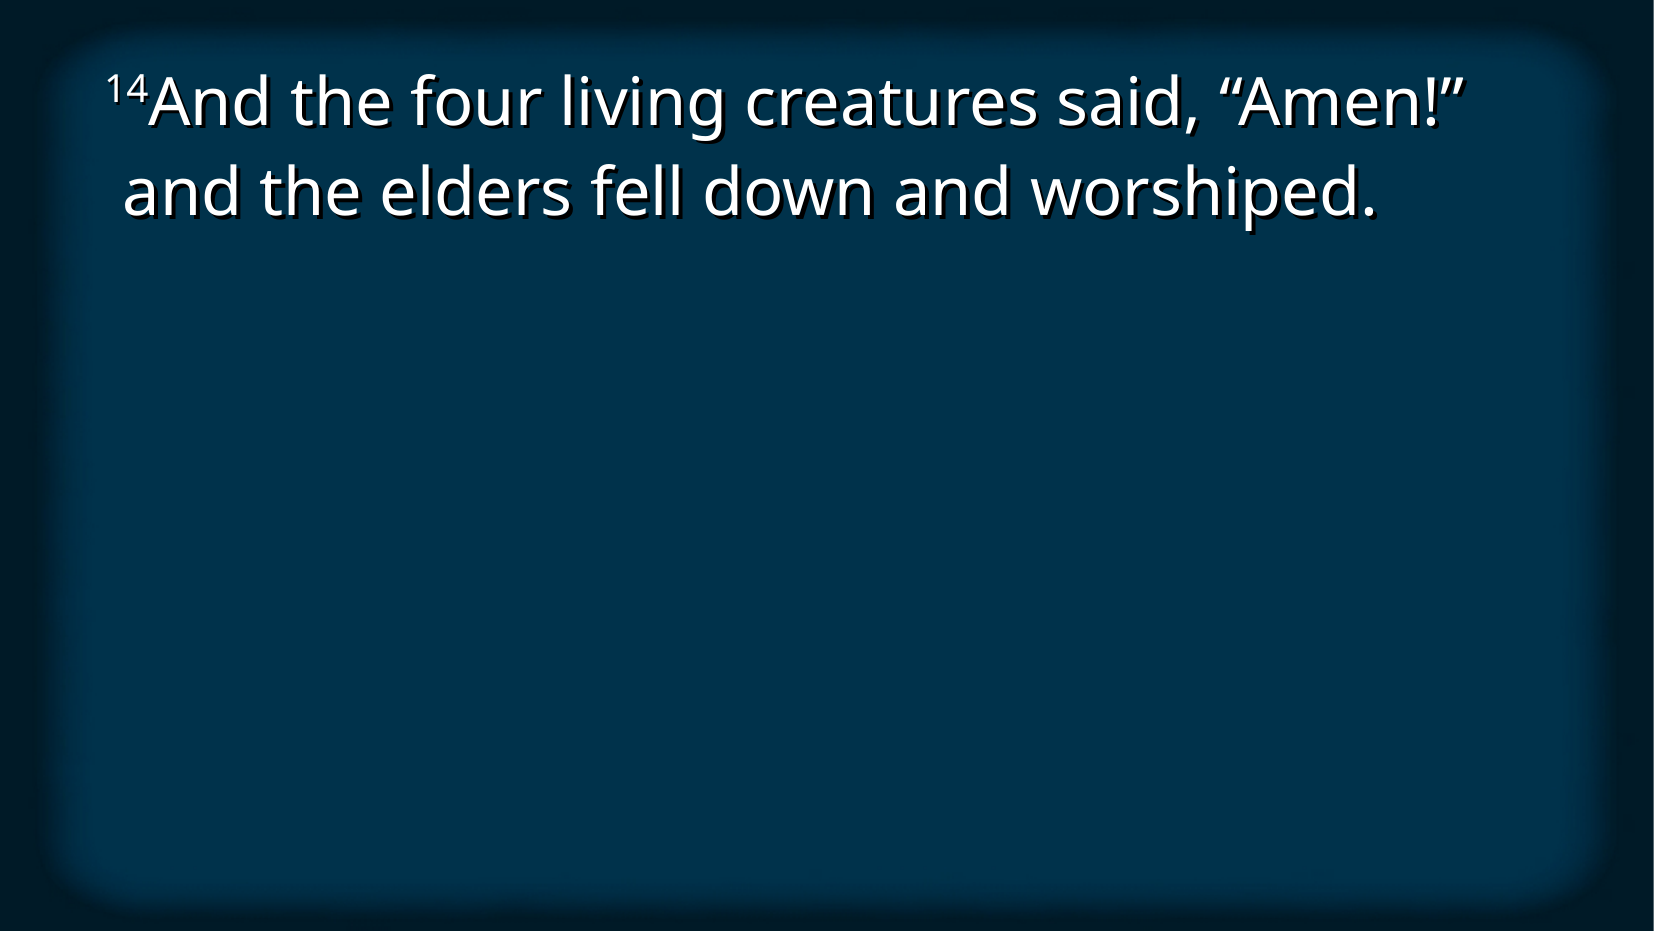

14And the four living creatures said, “Amen!” and the elders fell down and worshiped.